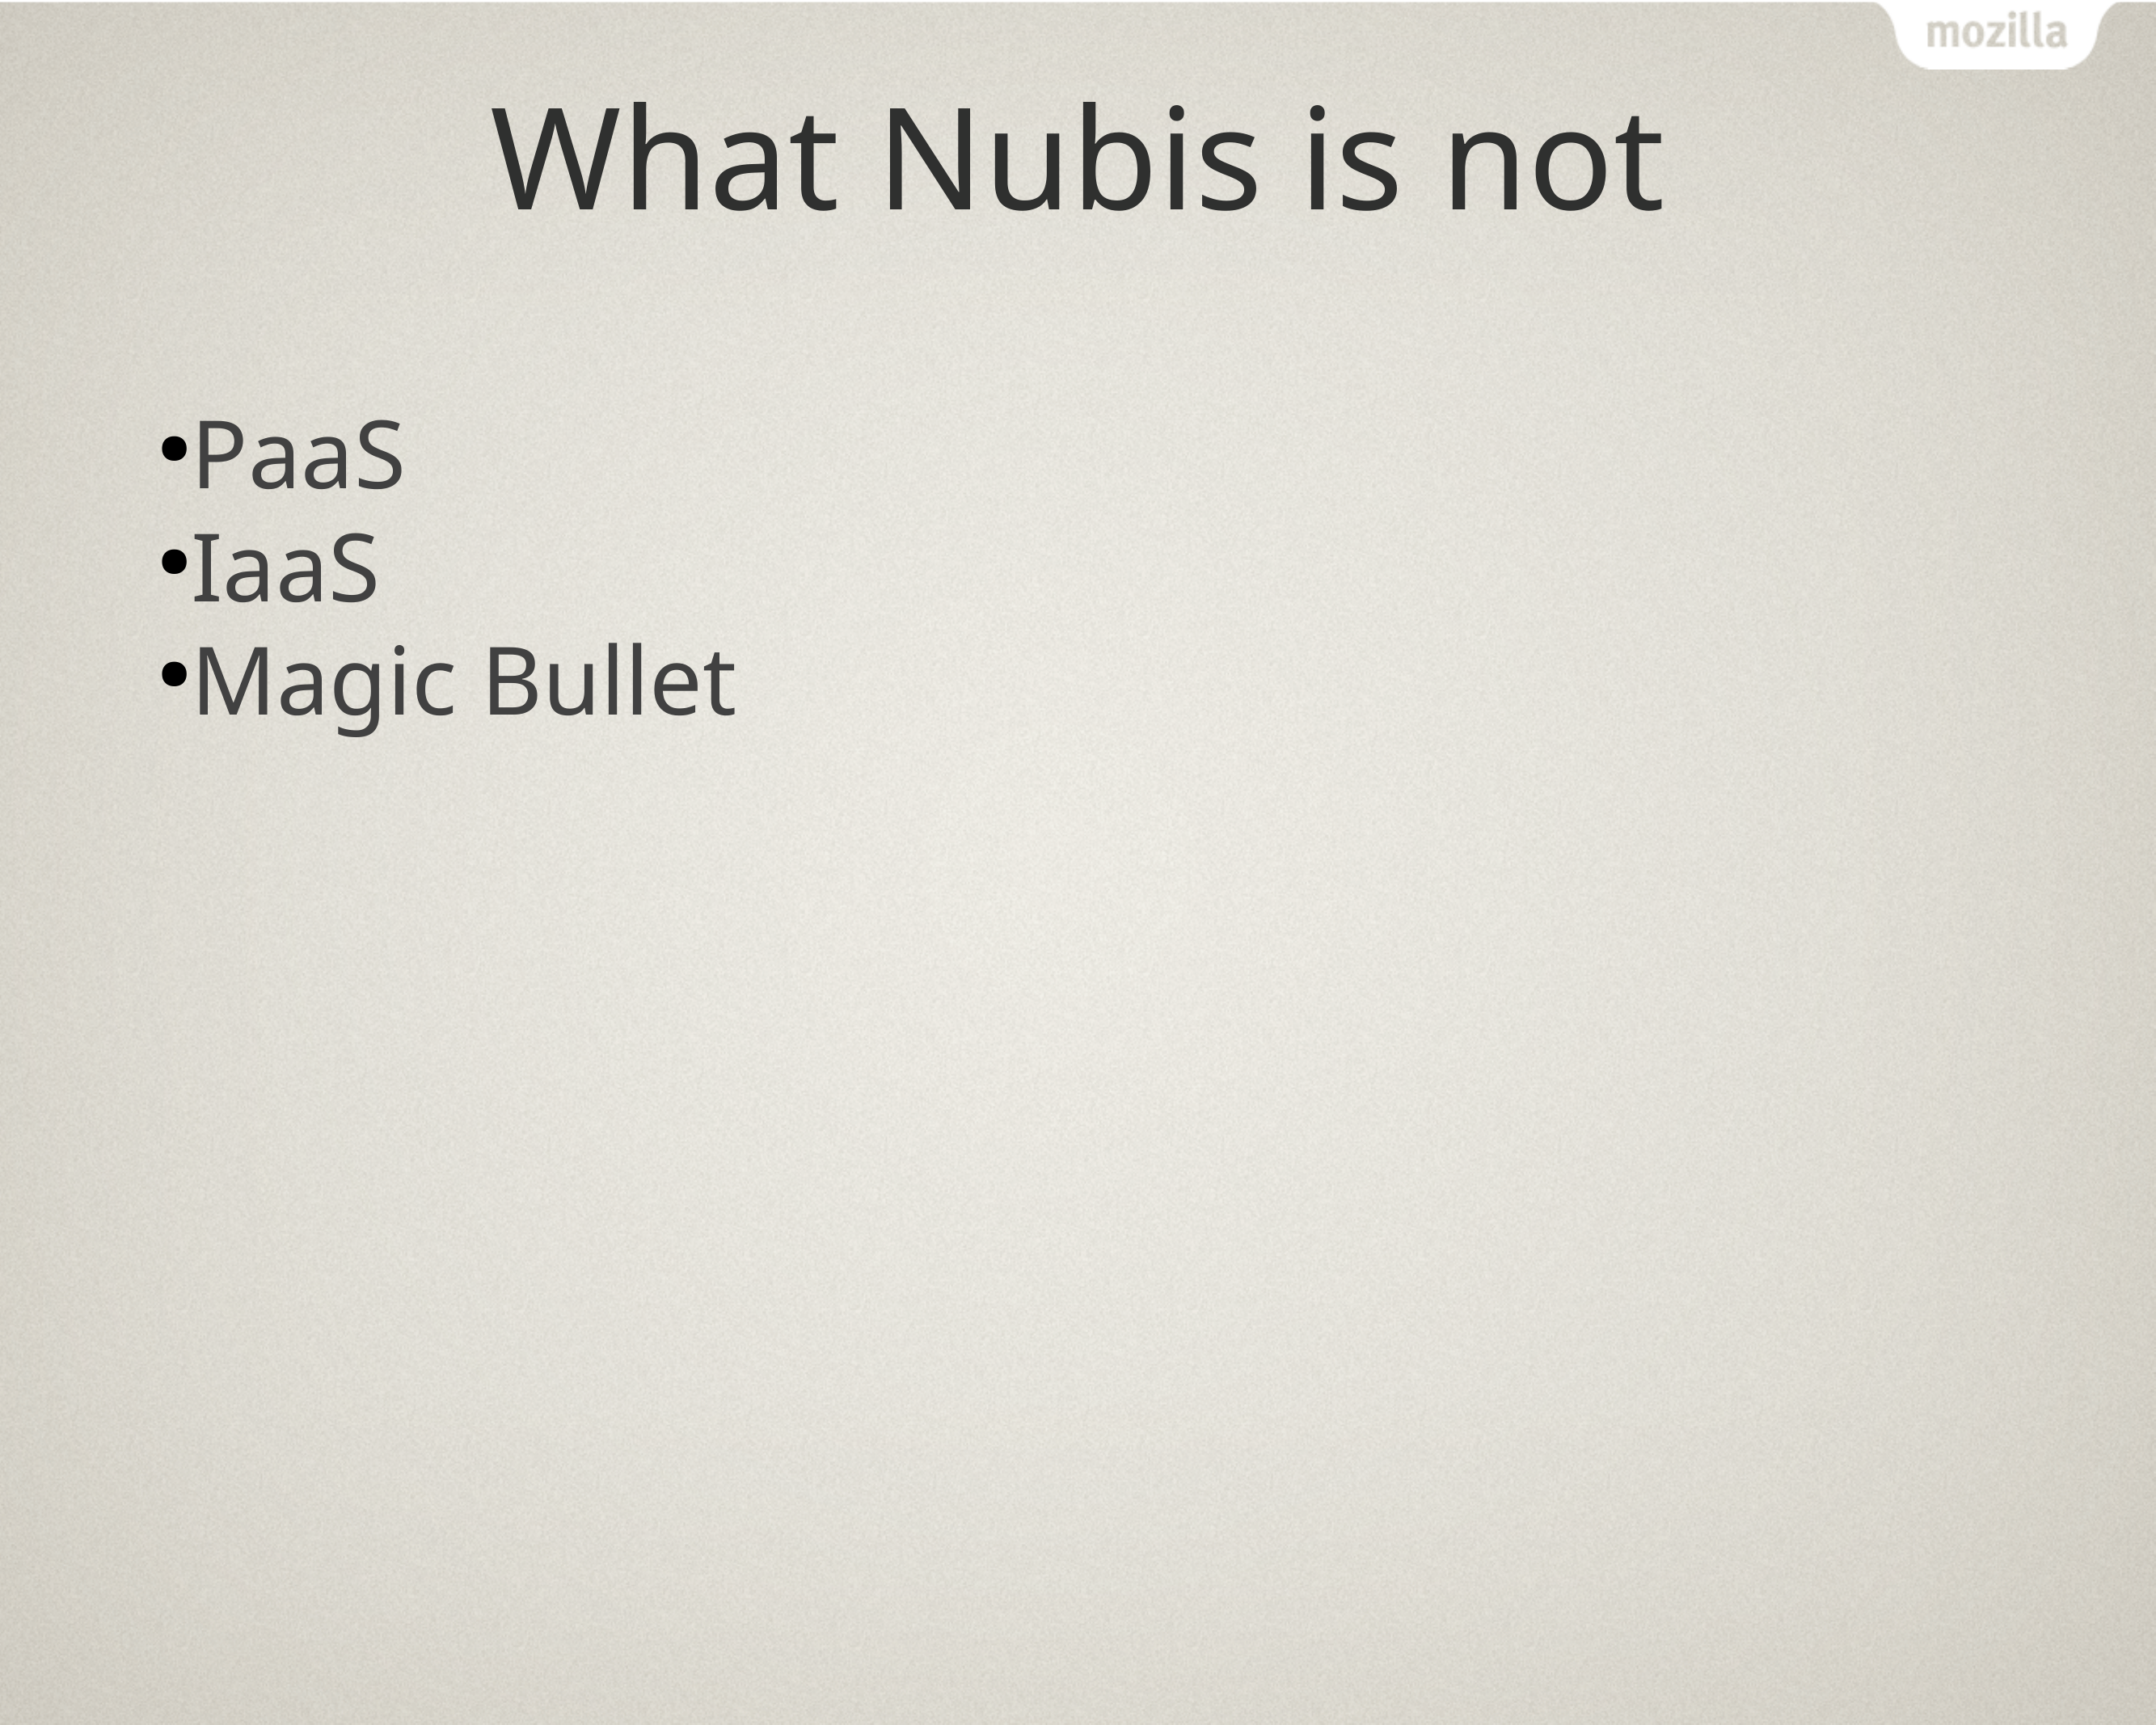

# What Nubis is not
PaaS
IaaS
Magic Bullet